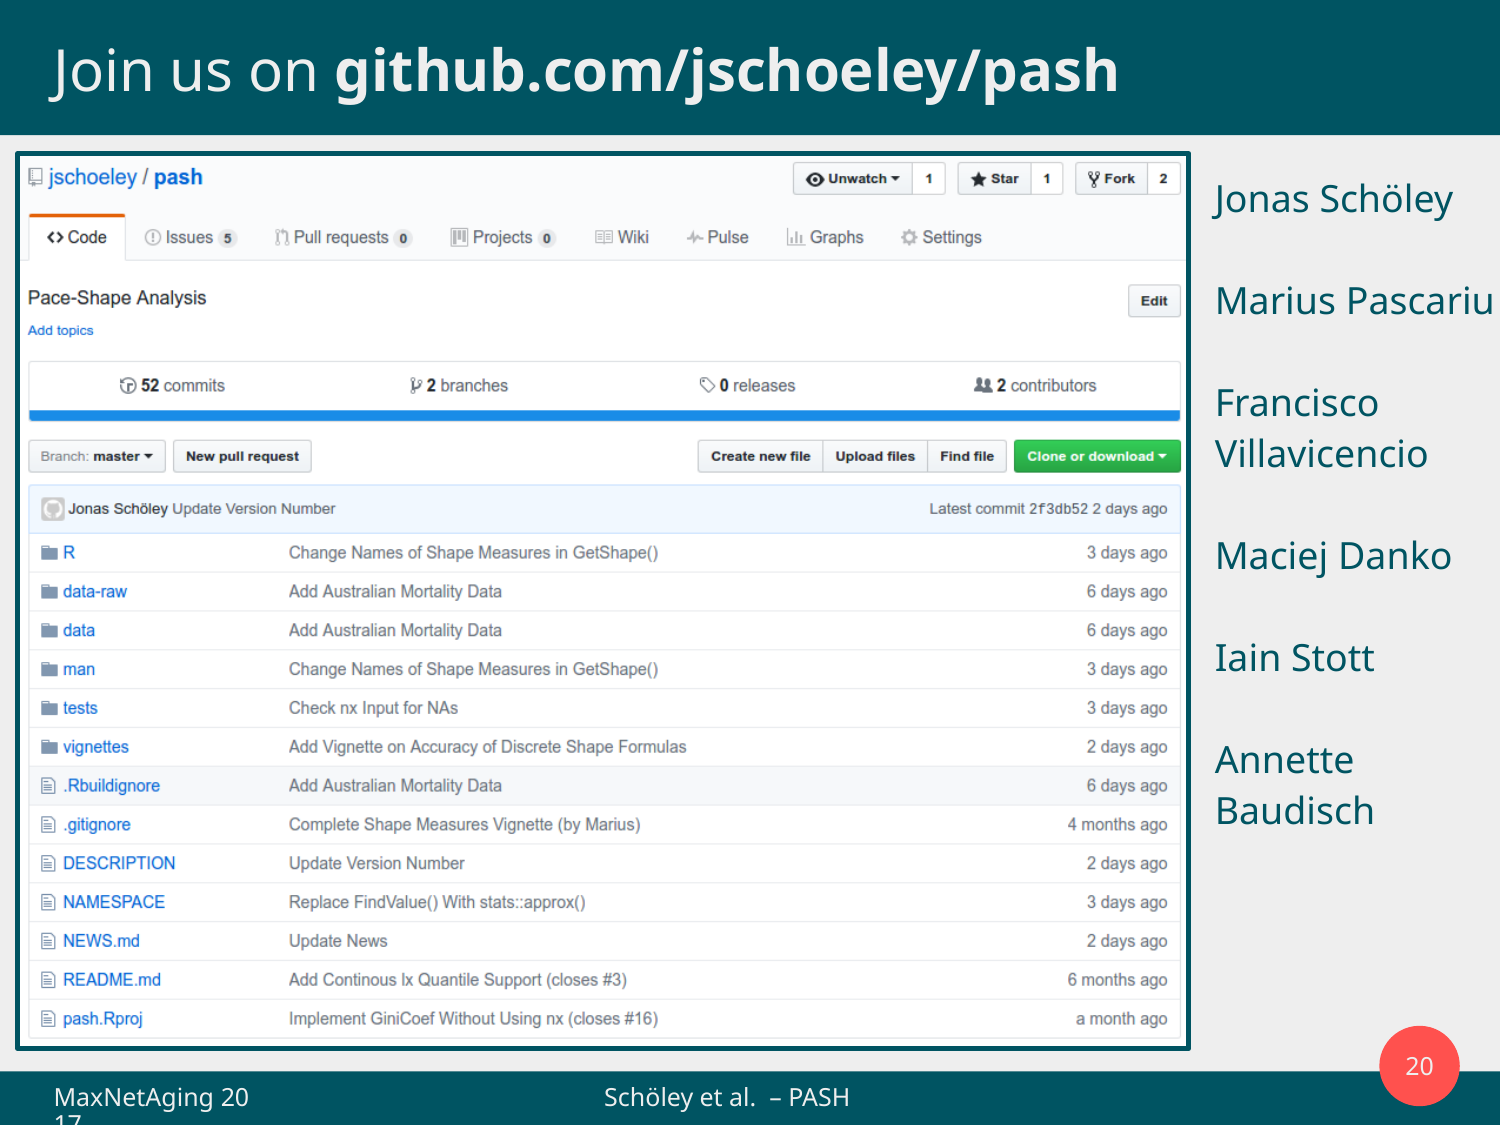

# Join us on github.com/jschoeley/pash
Jonas Schöley
Marius Pascariu
Francisco Villavicencio
Maciej Danko
Iain Stott
Annette Baudisch
20
MaxNetAging 2017
Schöley et al. – PASH